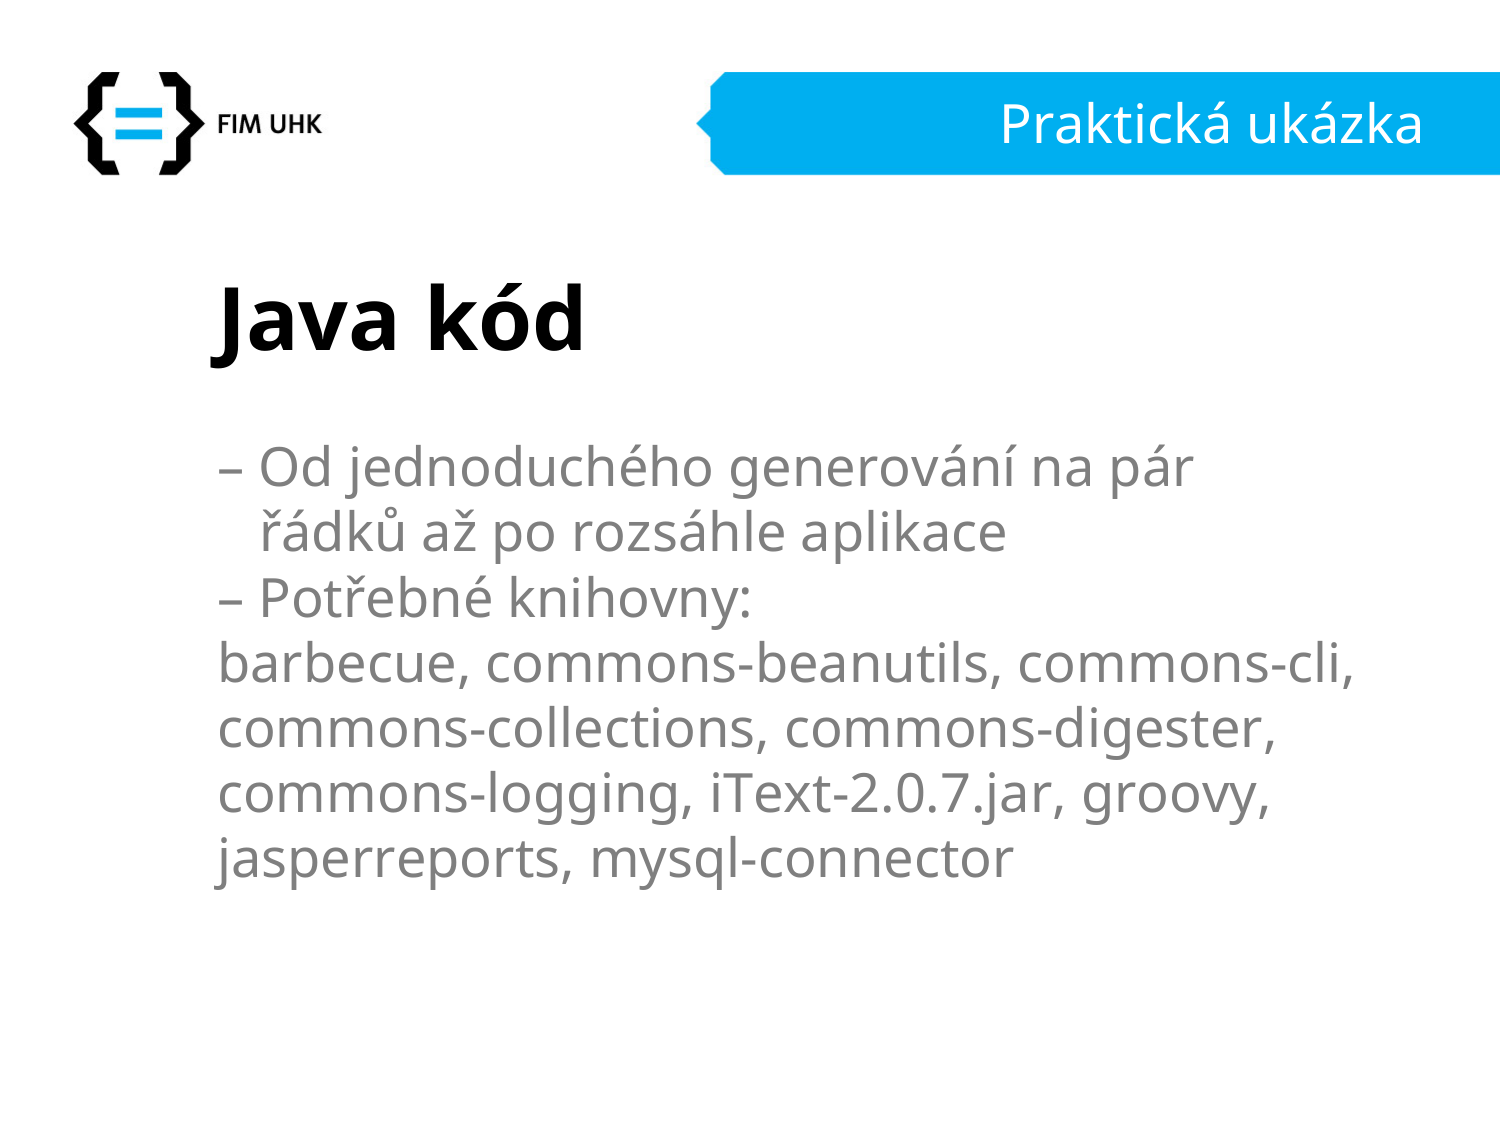

# Praktická ukázka
Java kód
– Od jednoduchého generování na pár
 řádků až po rozsáhle aplikace
– Potřebné knihovny:
barbecue, commons-beanutils, commons-cli, commons-collections, commons-digester, commons-logging, iText-2.0.7.jar, groovy, jasperreports, mysql-connector